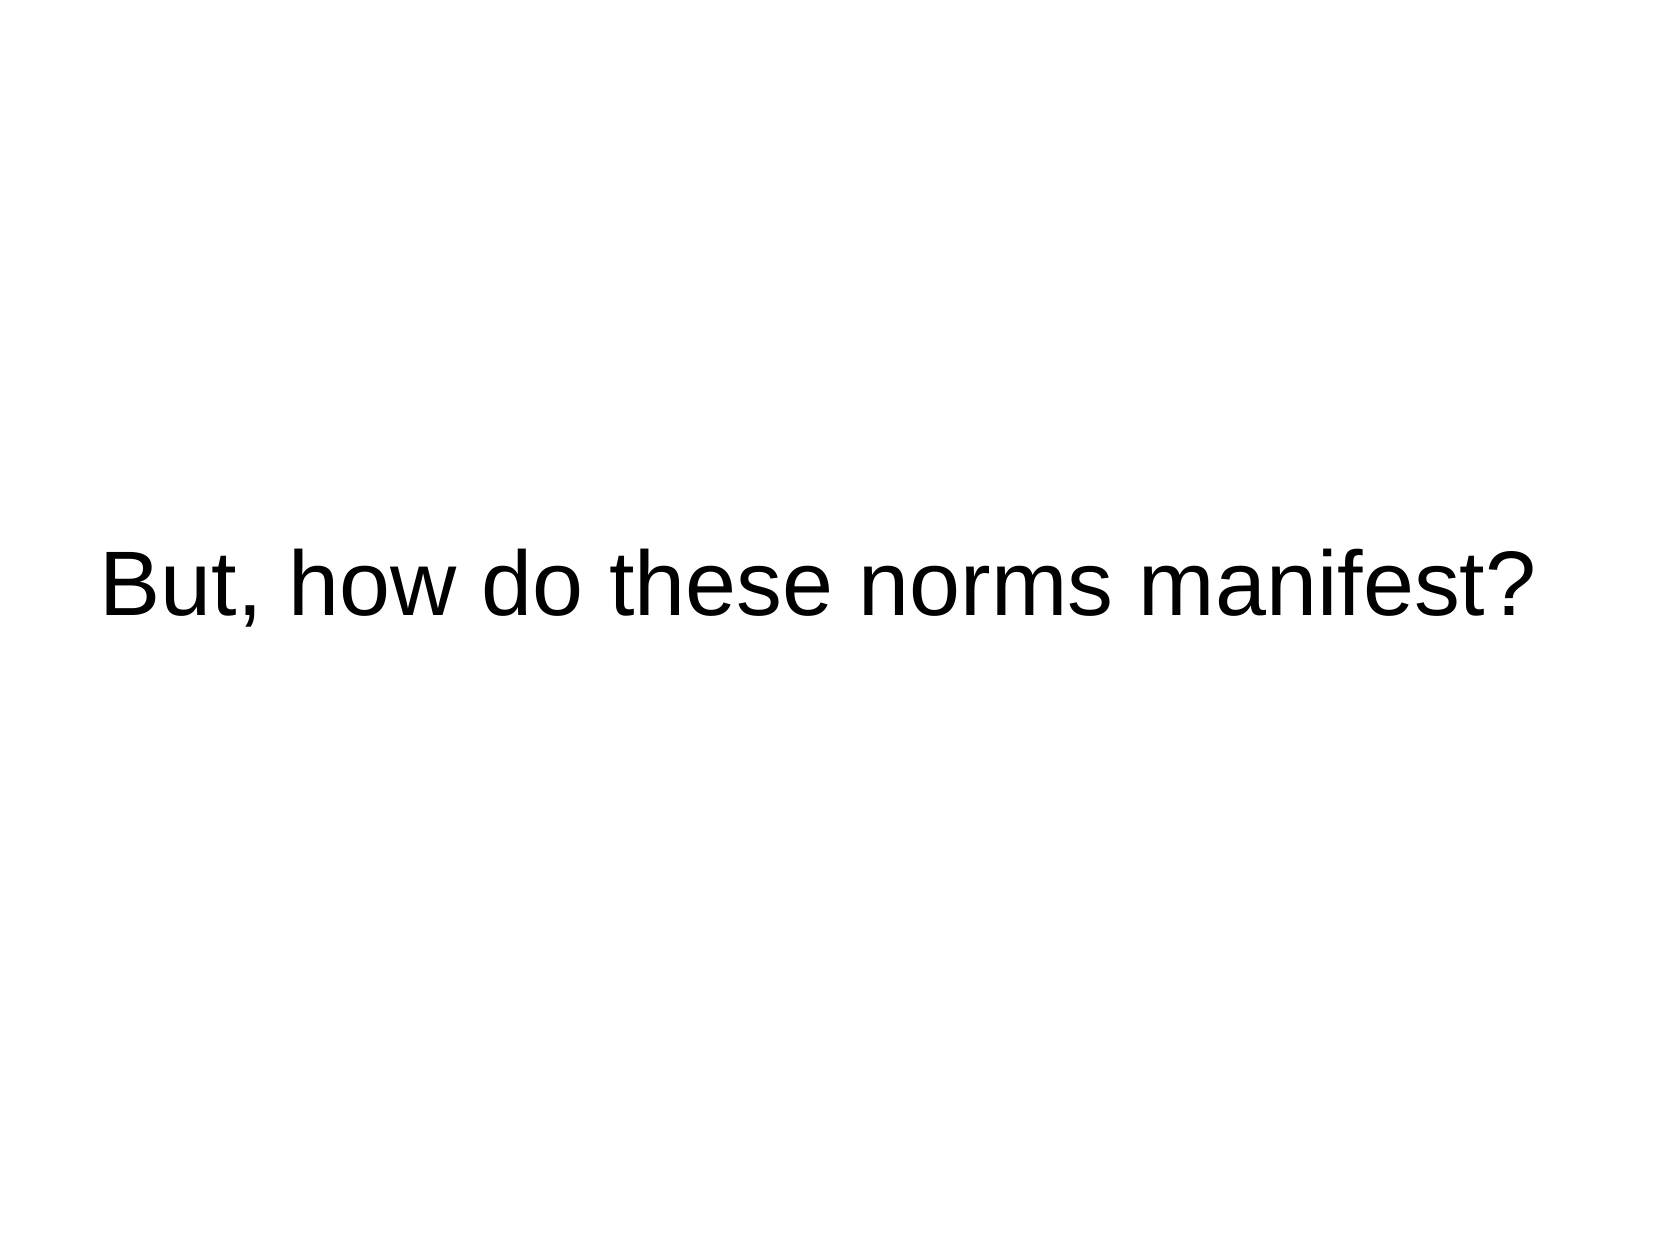

# But, how do these norms manifest?